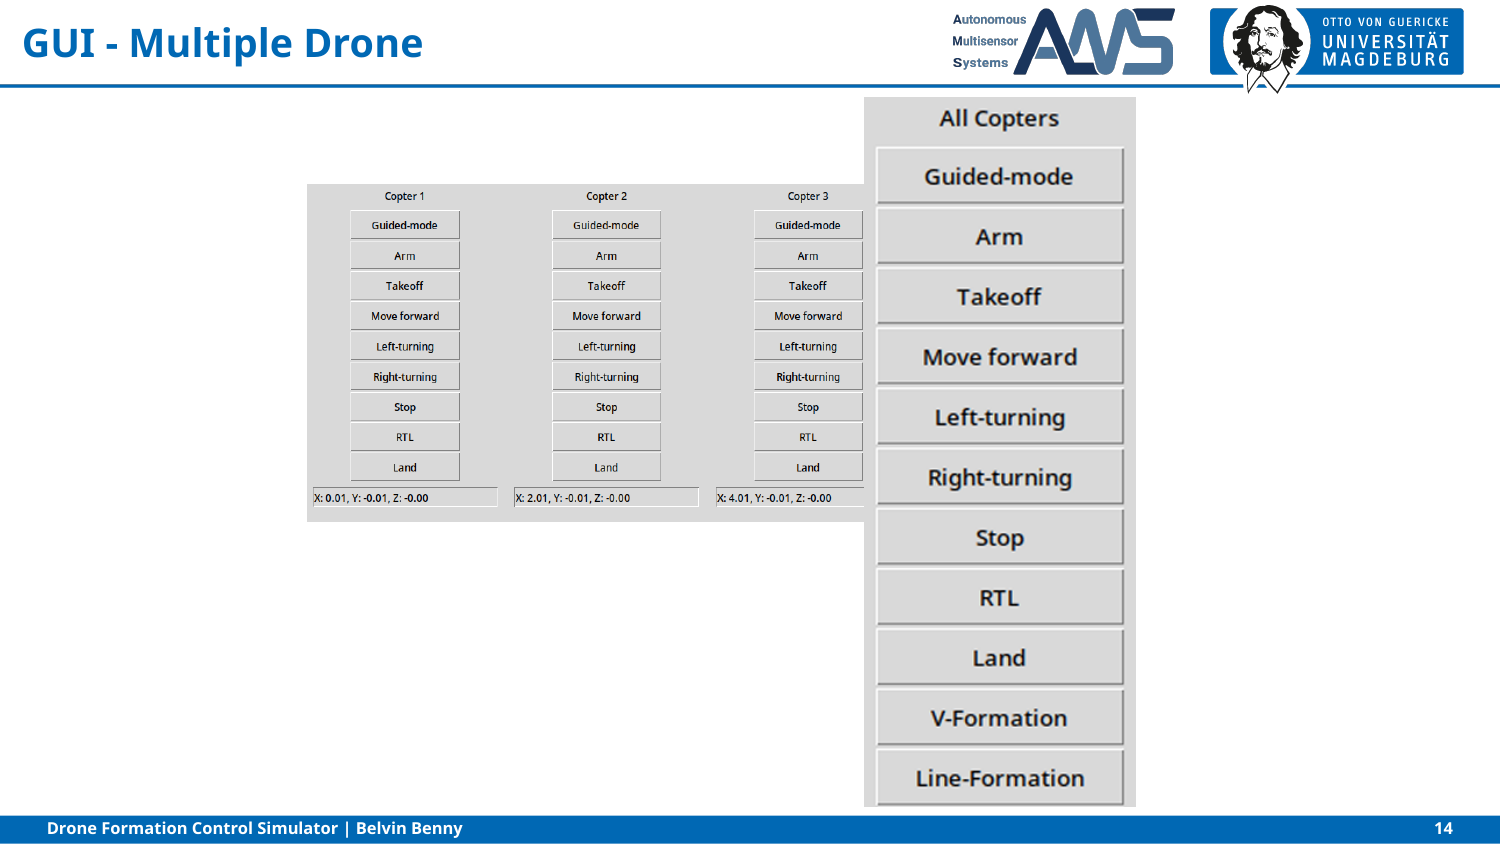

# GUI - Multiple Drone
Drone Formation Control Simulator | Belvin Benny
14